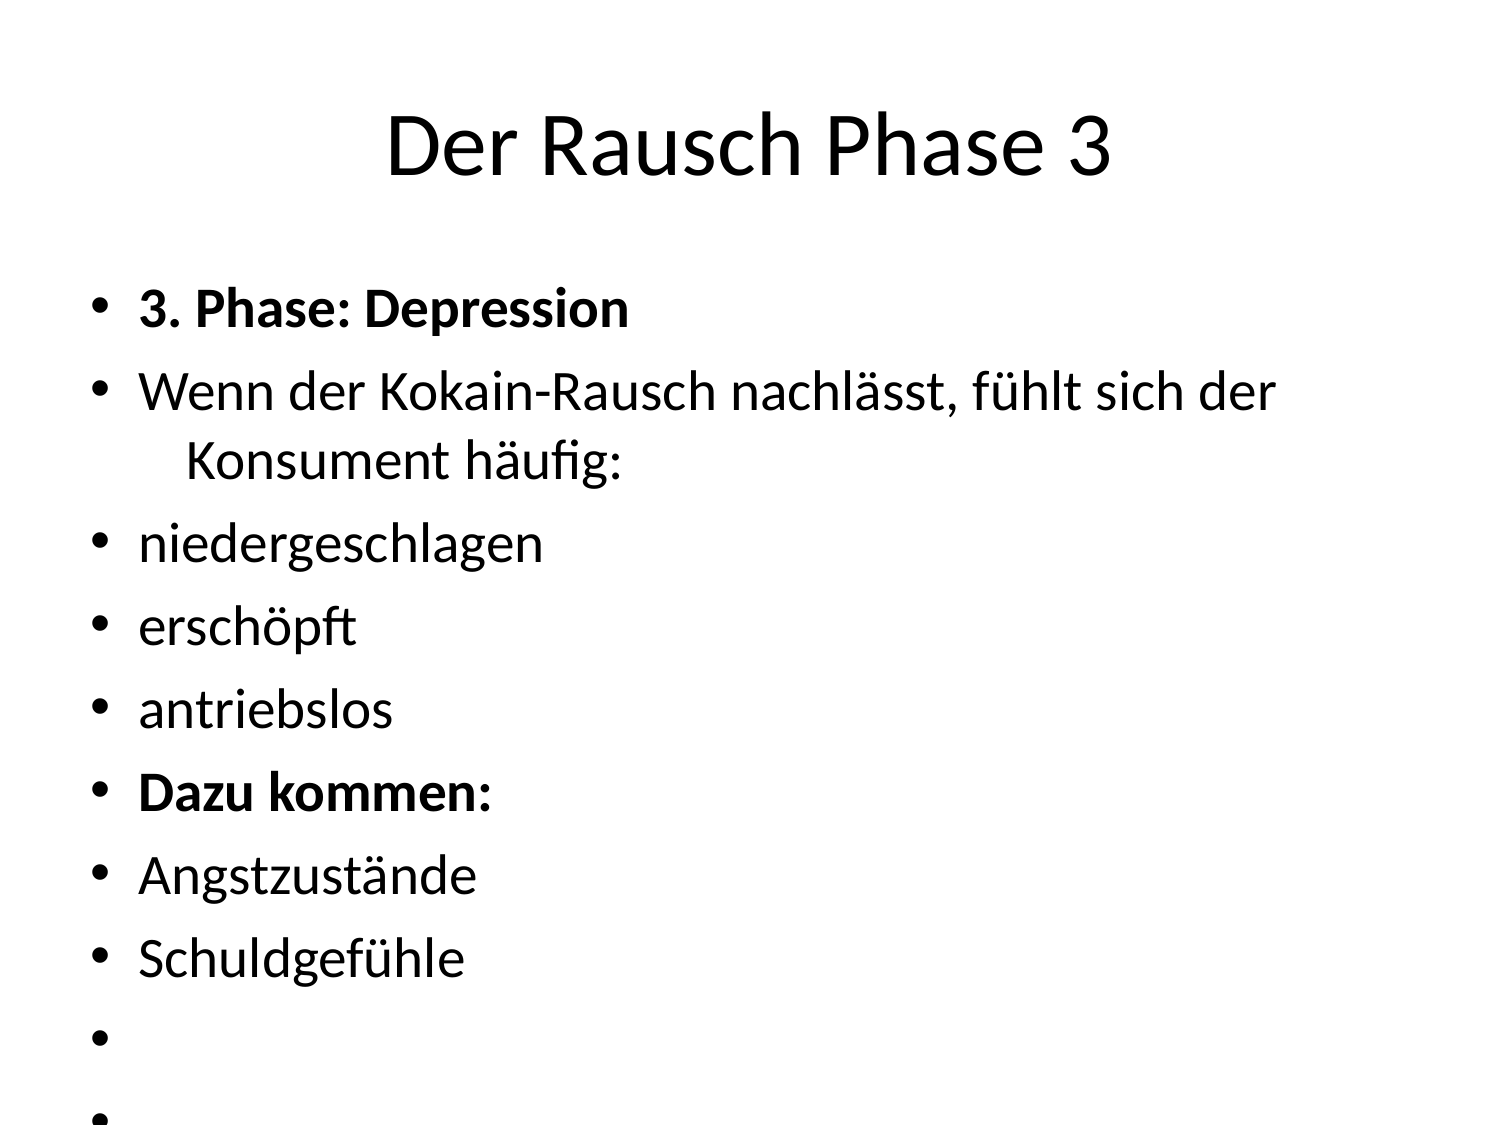

# Der Rausch Phase 3
3. Phase: Depression
Wenn der Kokain-Rausch nachlässt, fühlt sich der Konsument häufig:
niedergeschlagen
erschöpft
antriebslos
Dazu kommen:
Angstzustände
Schuldgefühle